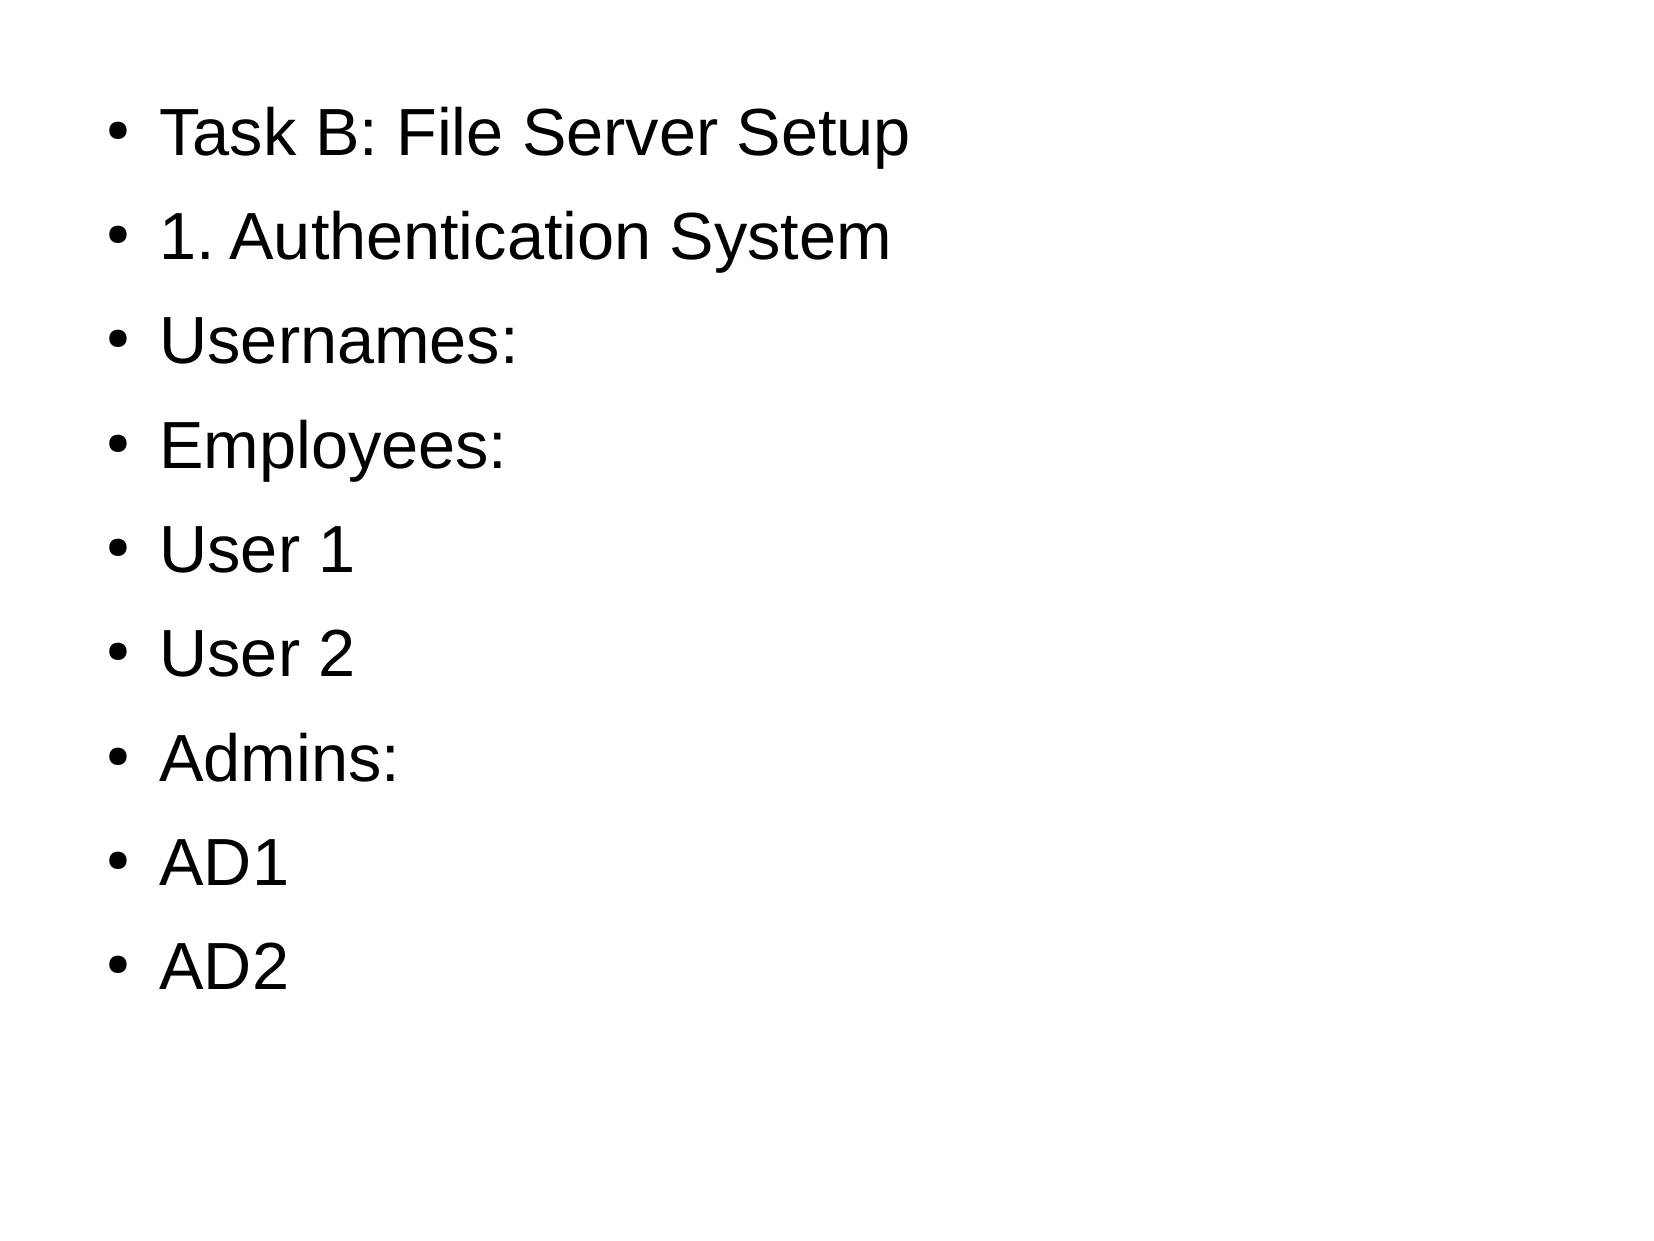

# Task B: File Server Setup
1. Authentication System
Usernames:
Employees:
User 1
User 2
Admins:
AD1
AD2